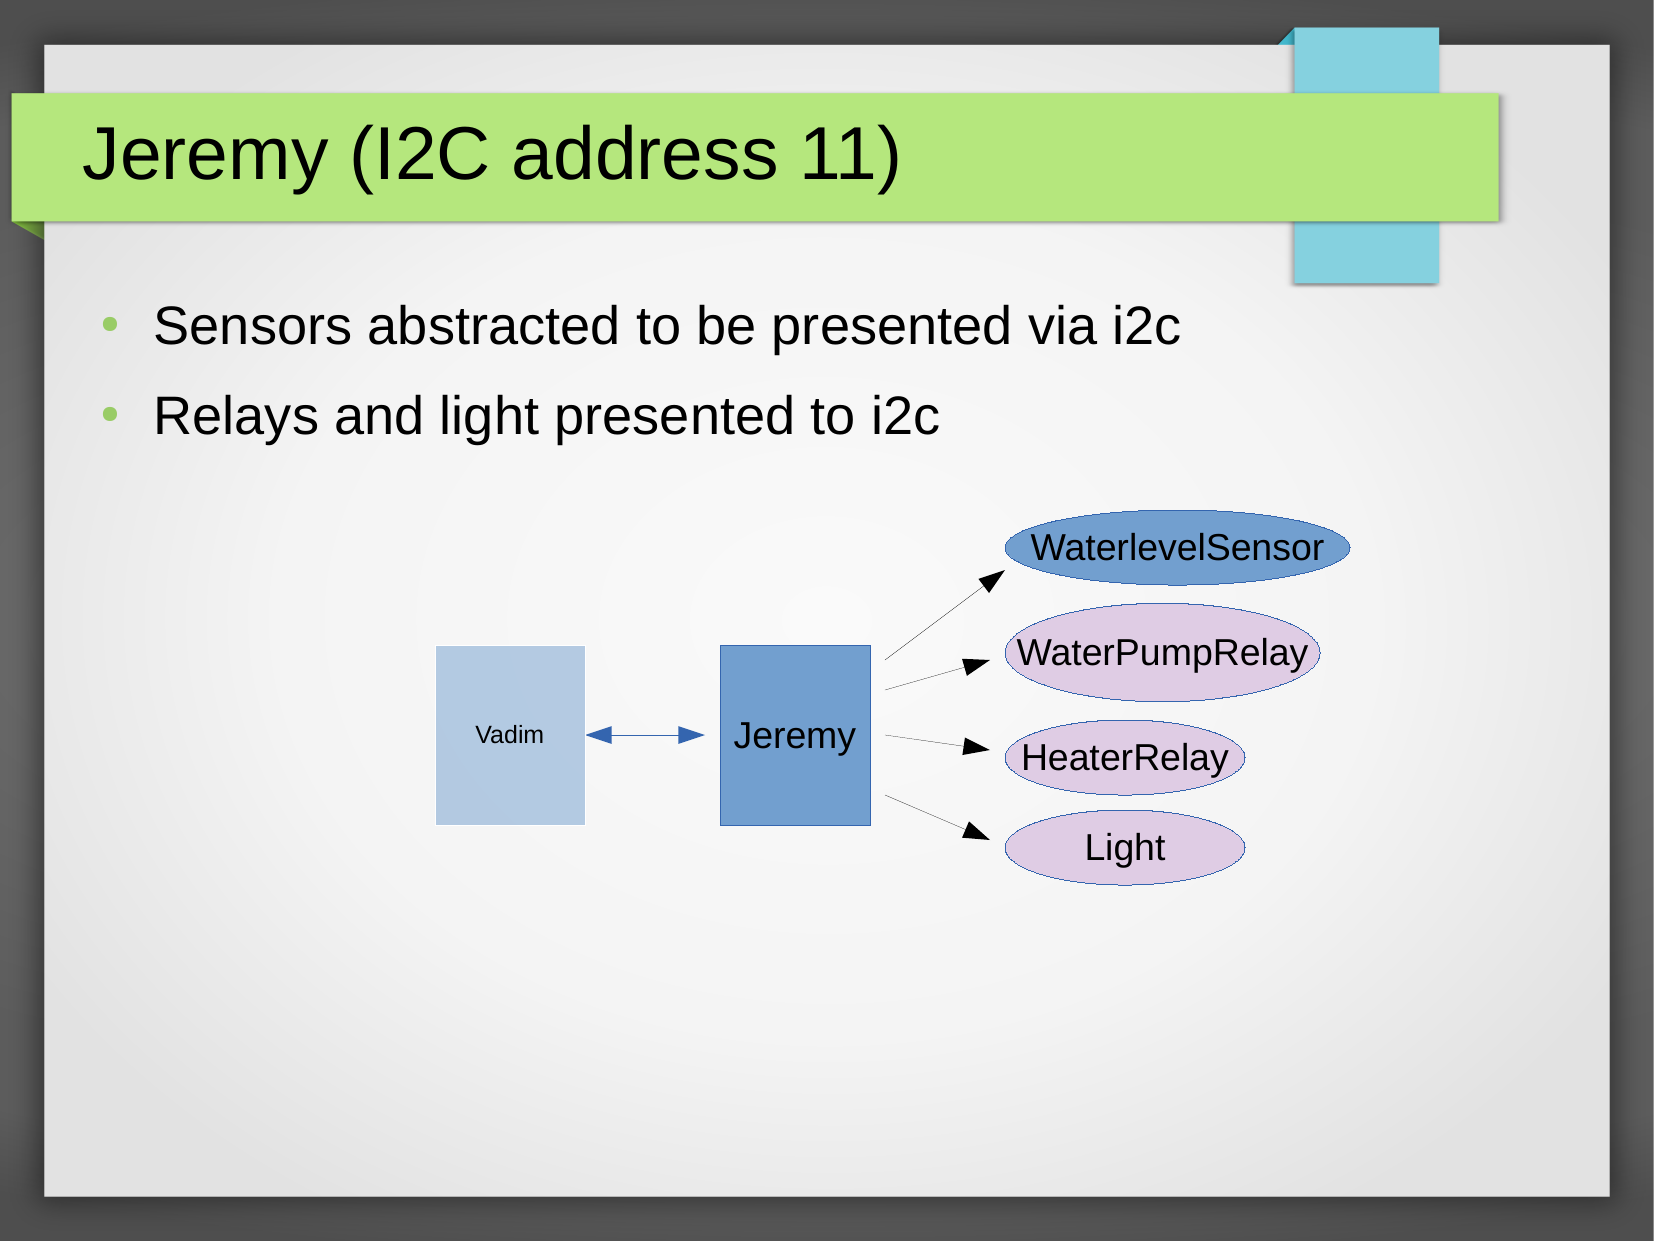

# Jeremy (I2C address 11)
Sensors abstracted to be presented via i2c
Relays and light presented to i2c
WaterlevelSensor
WaterPumpRelay
Vadim
Jeremy
HeaterRelay
Light